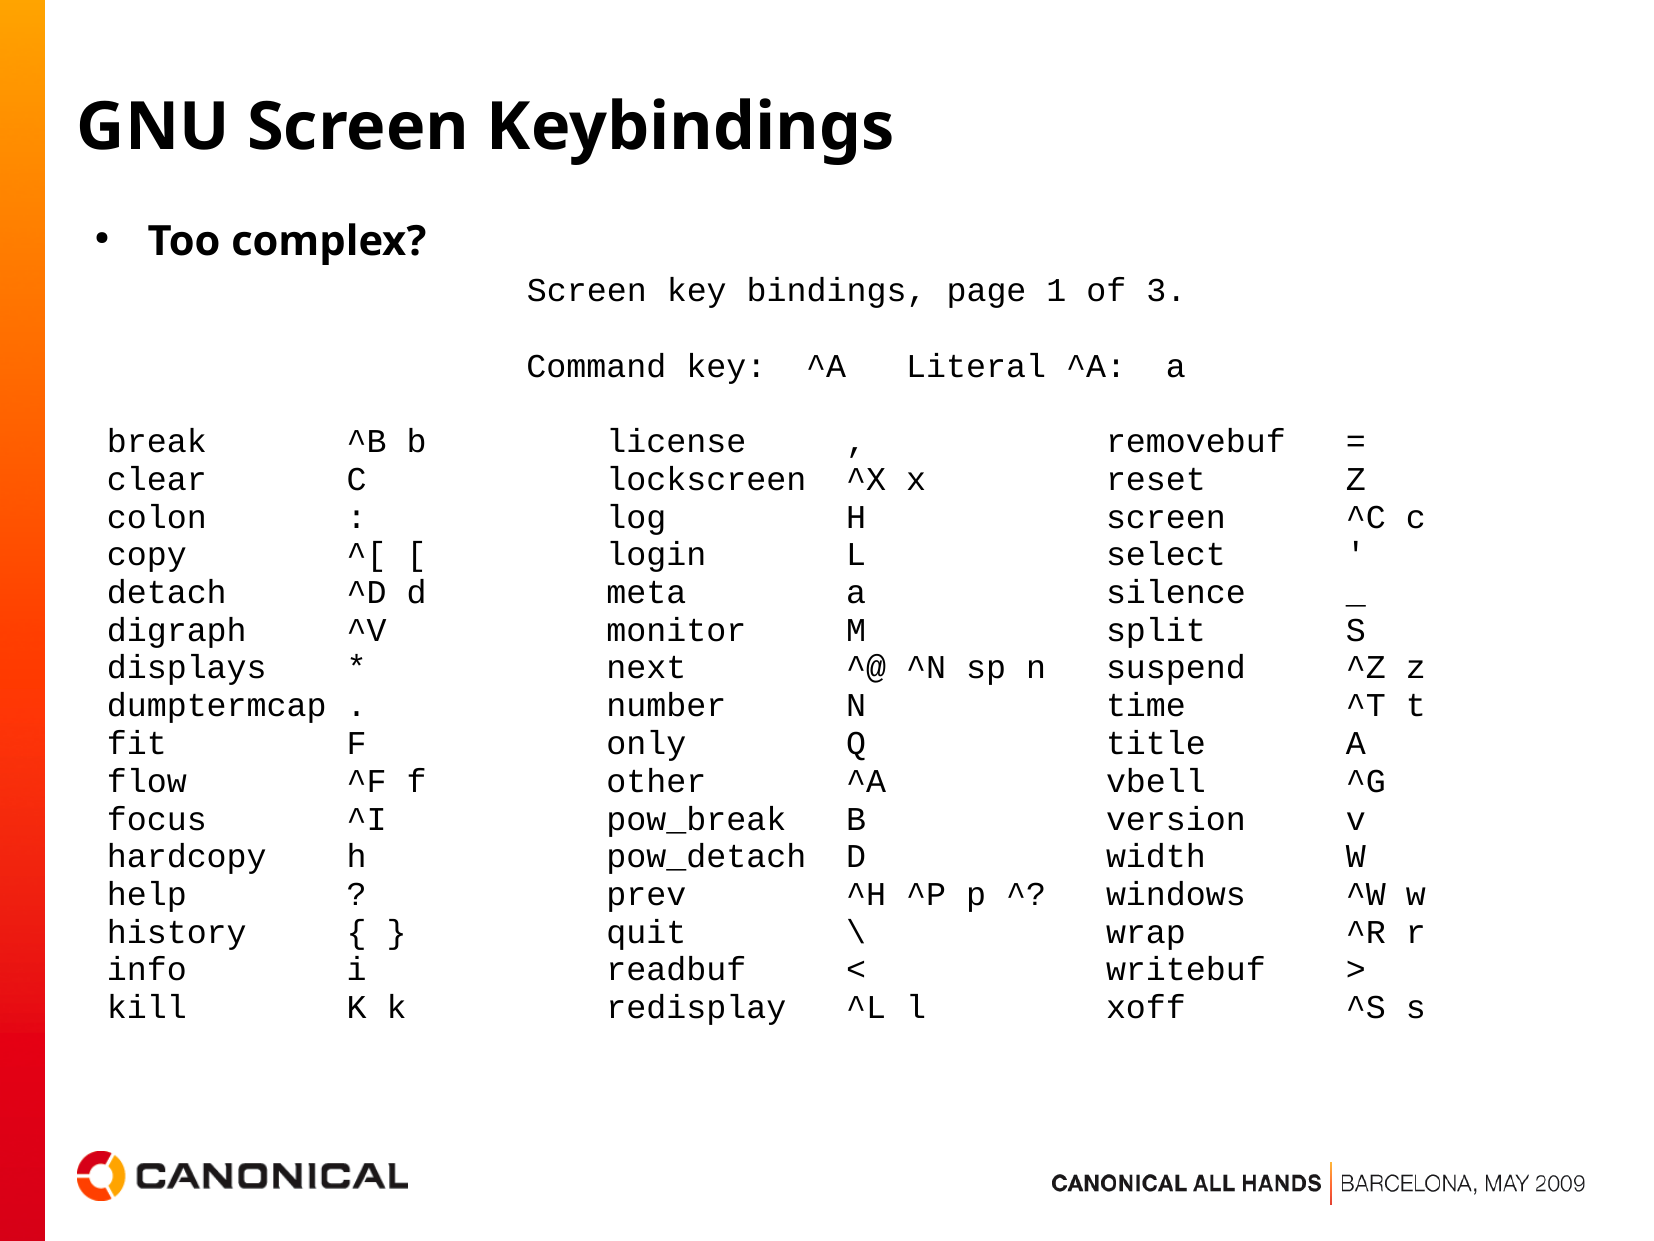

# GNU Screen Keybindings
Too complex?
 Screen key bindings, page 1 of 3.
 Command key: ^A Literal ^A: a
 break ^B b license , removebuf =
 clear C lockscreen ^X x reset Z
 colon : log H screen ^C c
 copy ^[ [ login L select '
 detach ^D d meta a silence _
 digraph ^V monitor M split S
 displays * next ^@ ^N sp n suspend ^Z z
 dumptermcap . number N time ^T t
 fit F only Q title A
 flow ^F f other ^A vbell ^G
 focus ^I pow_break B version v
 hardcopy h pow_detach D width W
 help ? prev ^H ^P p ^? windows ^W w
 history { } quit \ wrap ^R r
 info i readbuf < writebuf >
 kill K k redisplay ^L l xoff ^S s